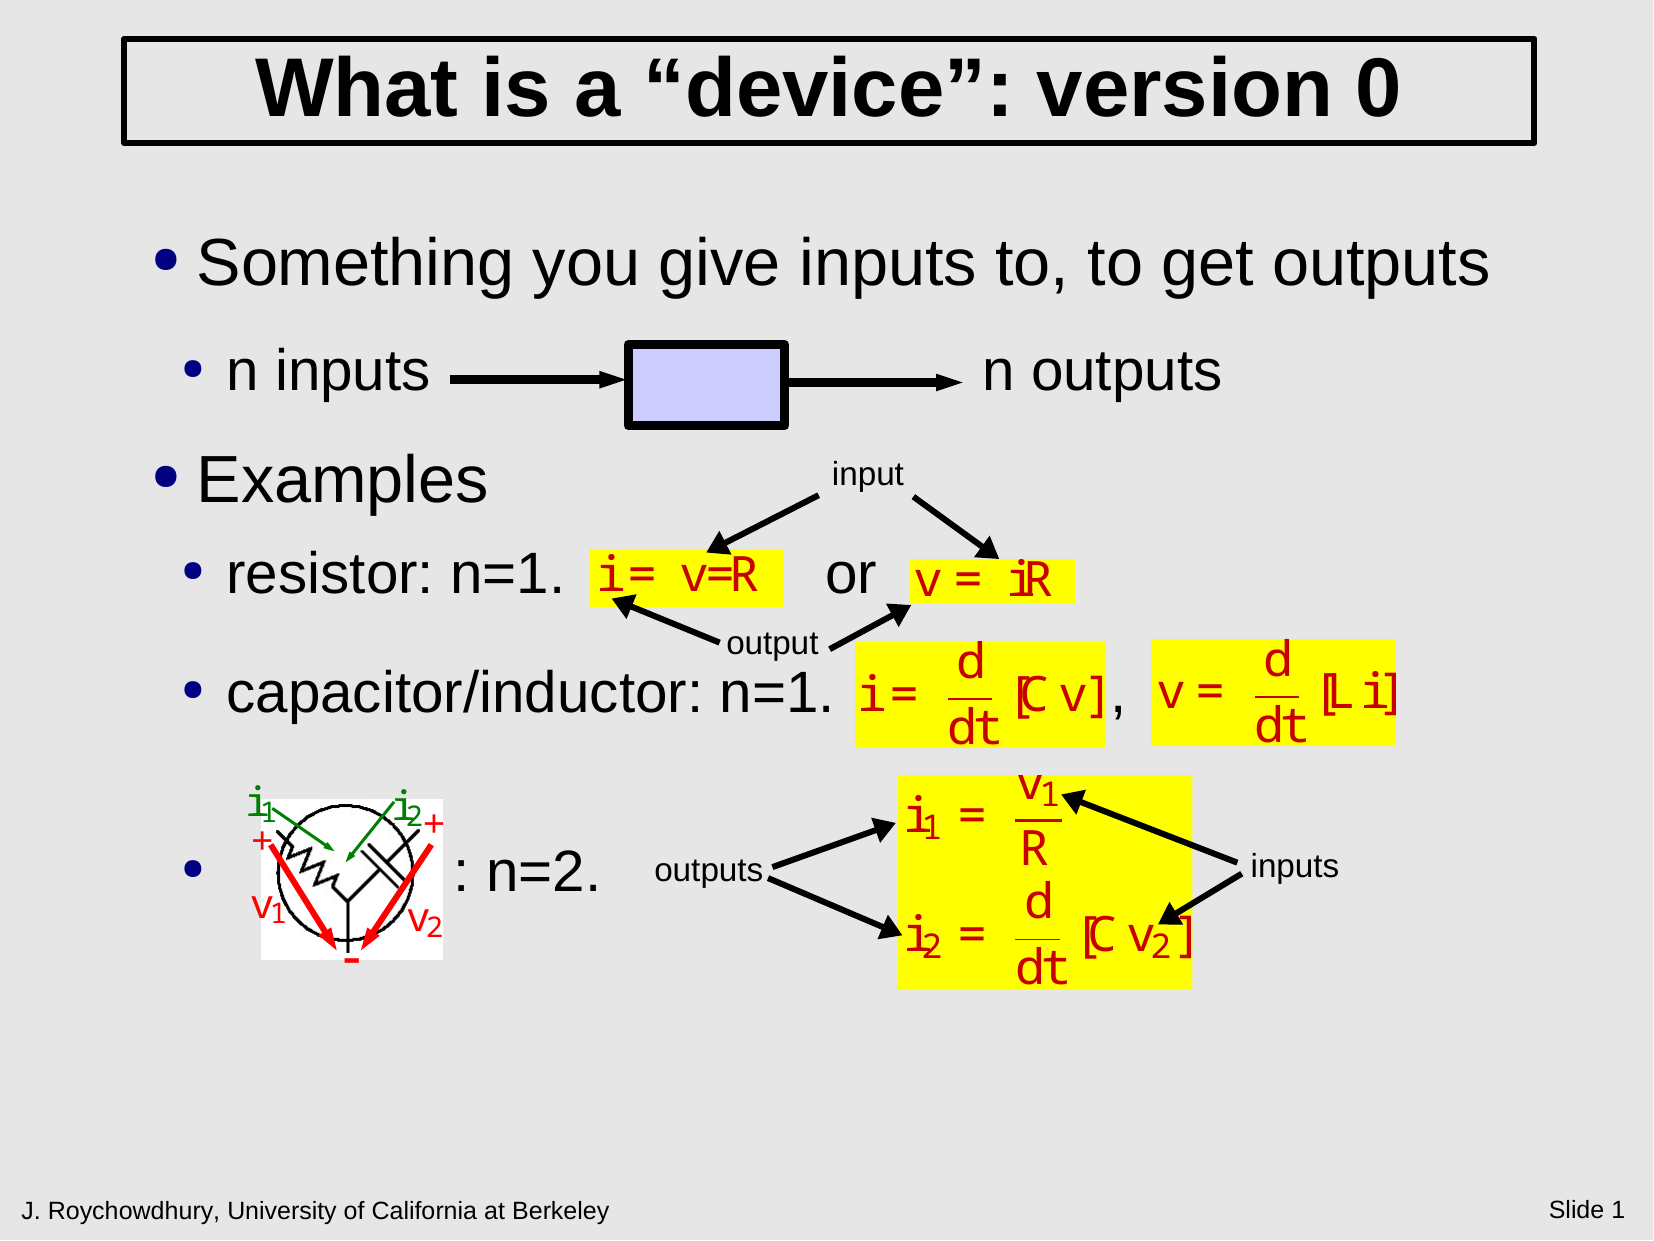

# What is a “device”: version 0
Something you give inputs to, to get outputs
n inputs n outputs
Examples
resistor: n=1. or
capacitor/inductor: n=1. ,
 : n=2.
input
output
inputs
+
+
-
outputs